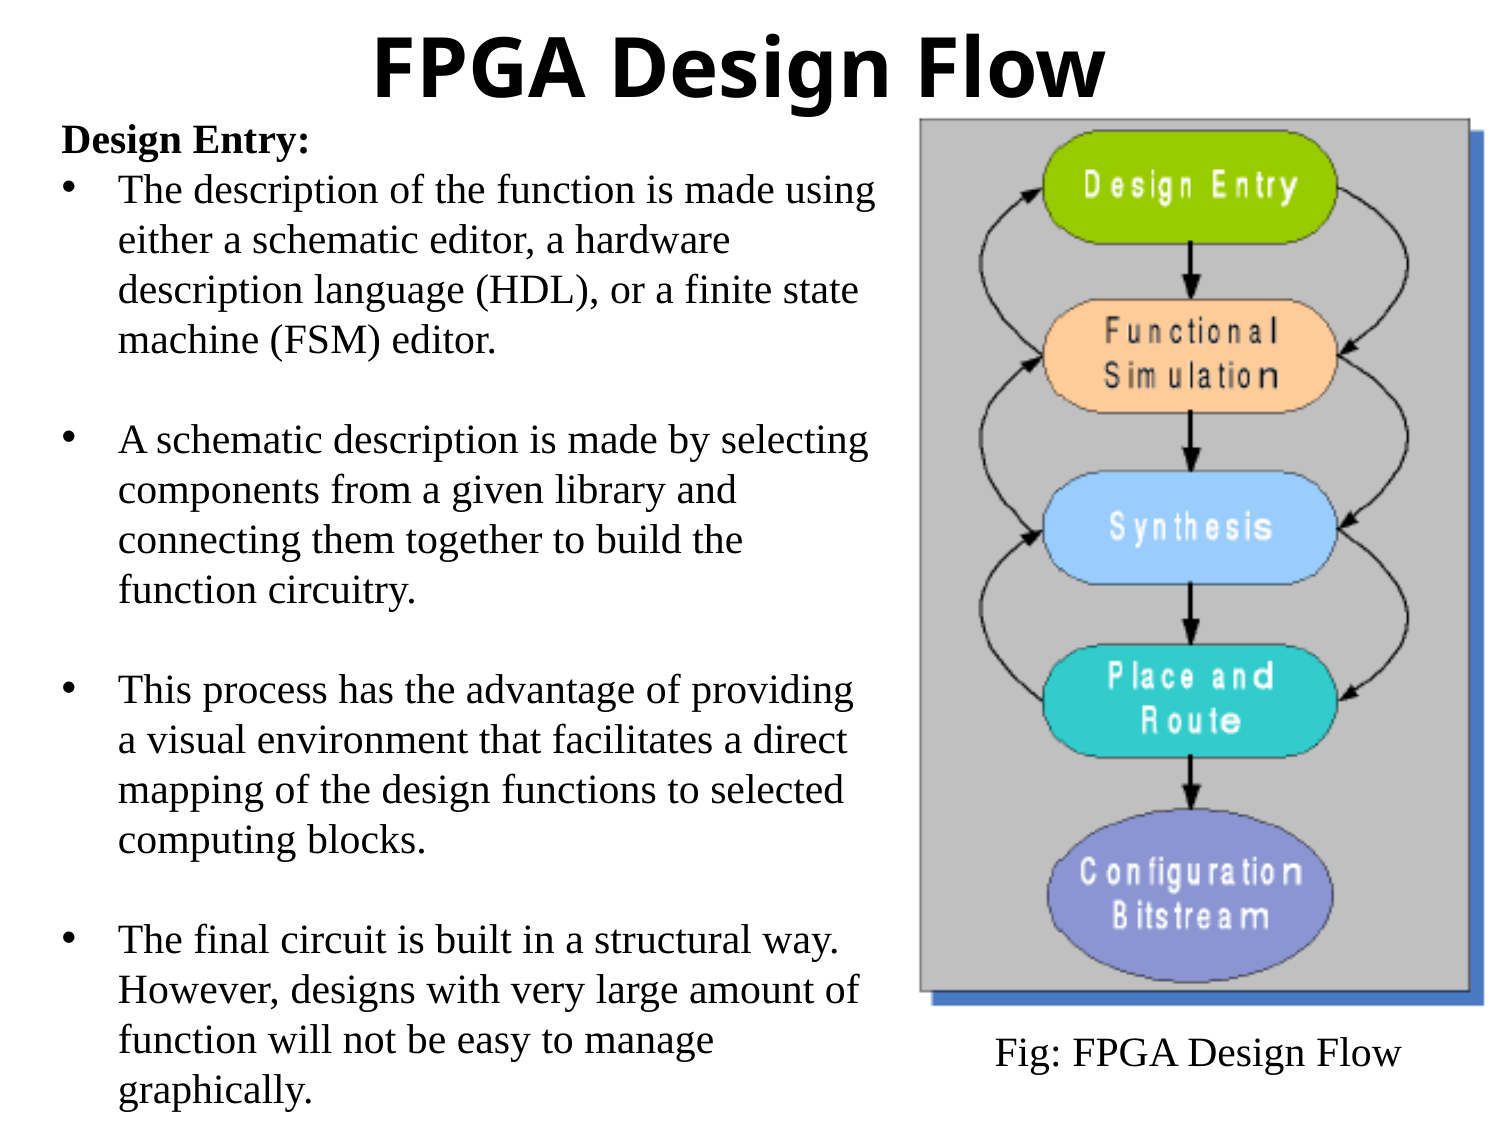

# FPGA Design Flow
Design Entry:
The description of the function is made using either a schematic editor, a hardware description language (HDL), or a finite state machine (FSM) editor.
A schematic description is made by selecting components from a given library and connecting them together to build the function circuitry.
This process has the advantage of providing a visual environment that facilitates a direct mapping of the design functions to selected computing blocks.
The final circuit is built in a structural way. However, designs with very large amount of function will not be easy to manage graphically.
Fig: FPGA Design Flow